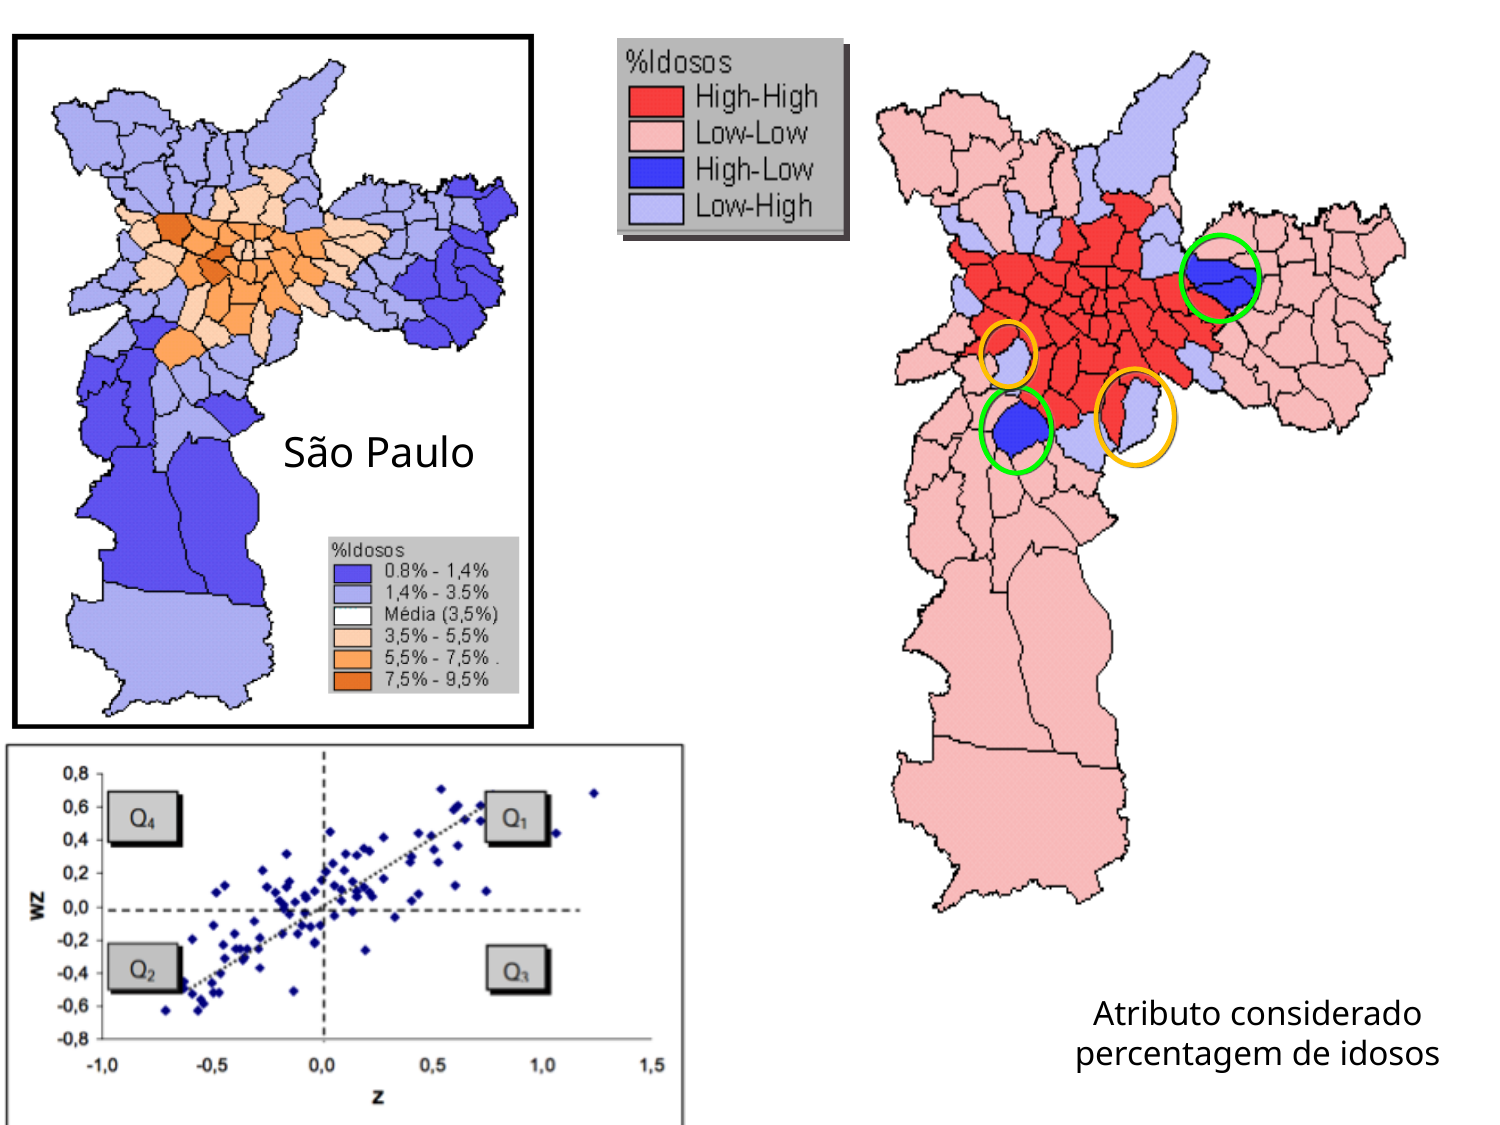

São Paulo
Atributo considerado
percentagem de idosos